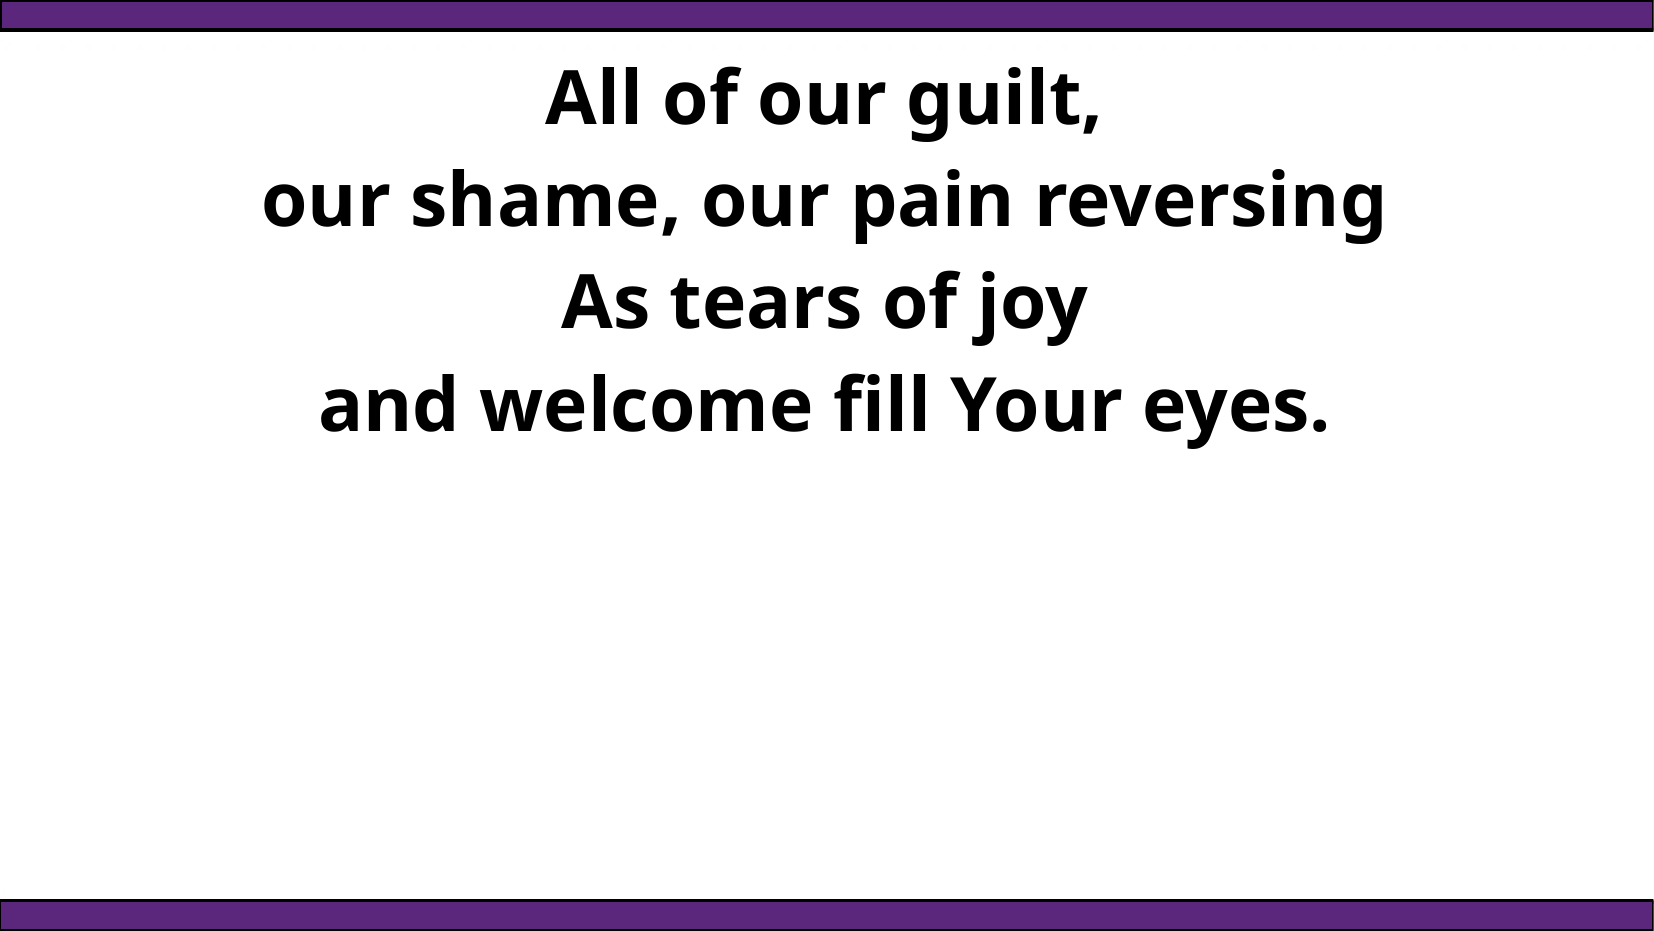

All of our guilt,
our shame, our pain reversing
As tears of joy
and welcome fill Your eyes.